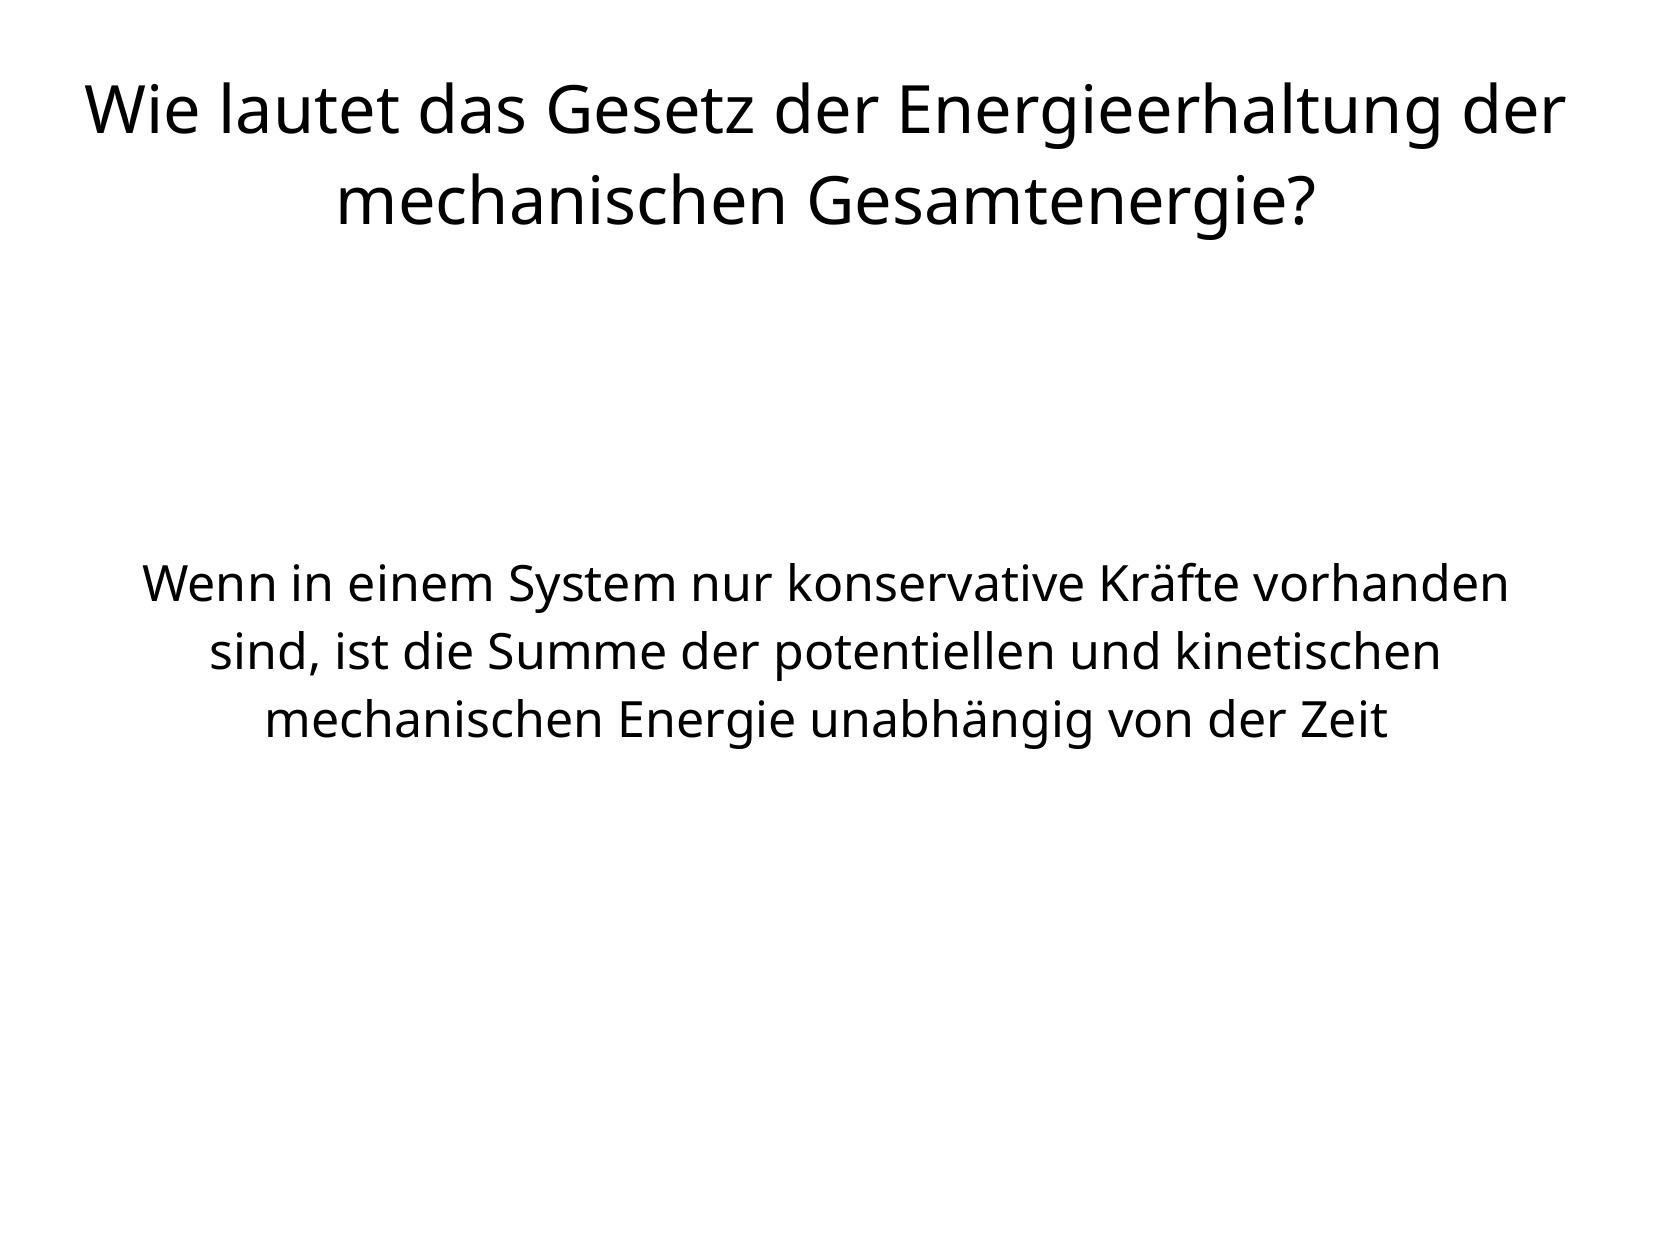

# Wie lautet das Gesetz der Energieerhaltung der mechanischen Gesamtenergie?
Wenn in einem System nur konservative Kräfte vorhanden sind, ist die Summe der potentiellen und kinetischen mechanischen Energie unabhängig von der Zeit